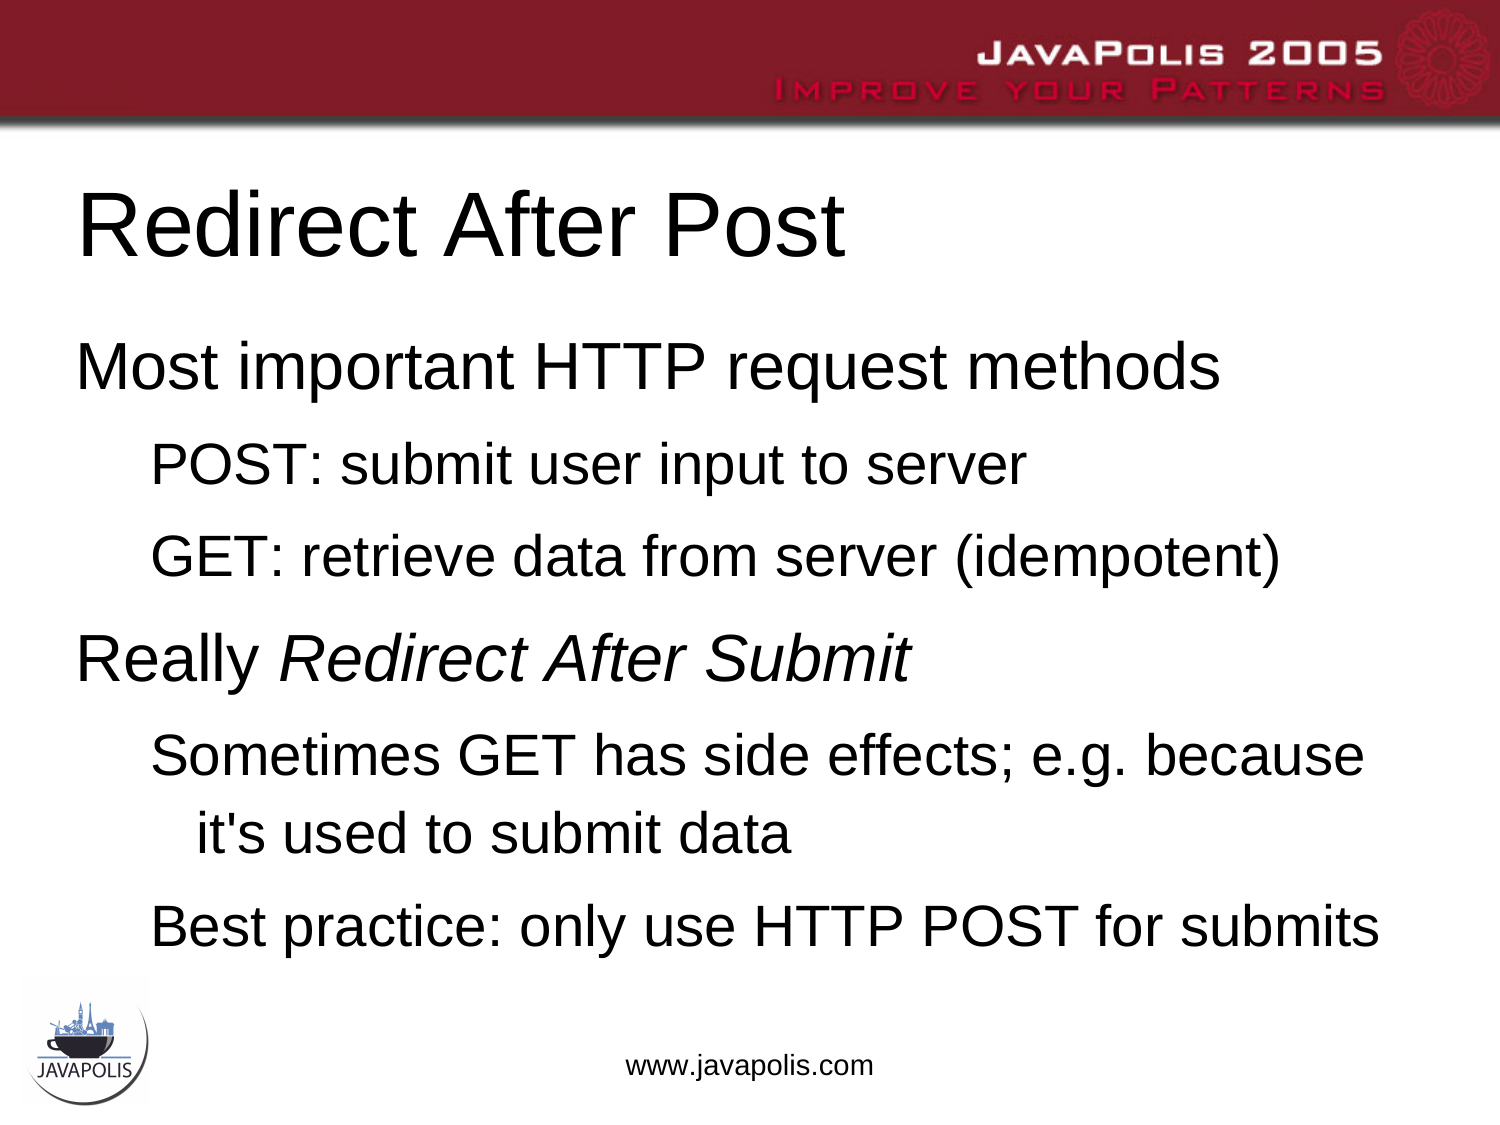

# Redirect After Post
Most important HTTP request methods
POST: submit user input to server
GET: retrieve data from server (idempotent)
Really Redirect After Submit
Sometimes GET has side effects; e.g. because it's used to submit data
Best practice: only use HTTP POST for submits